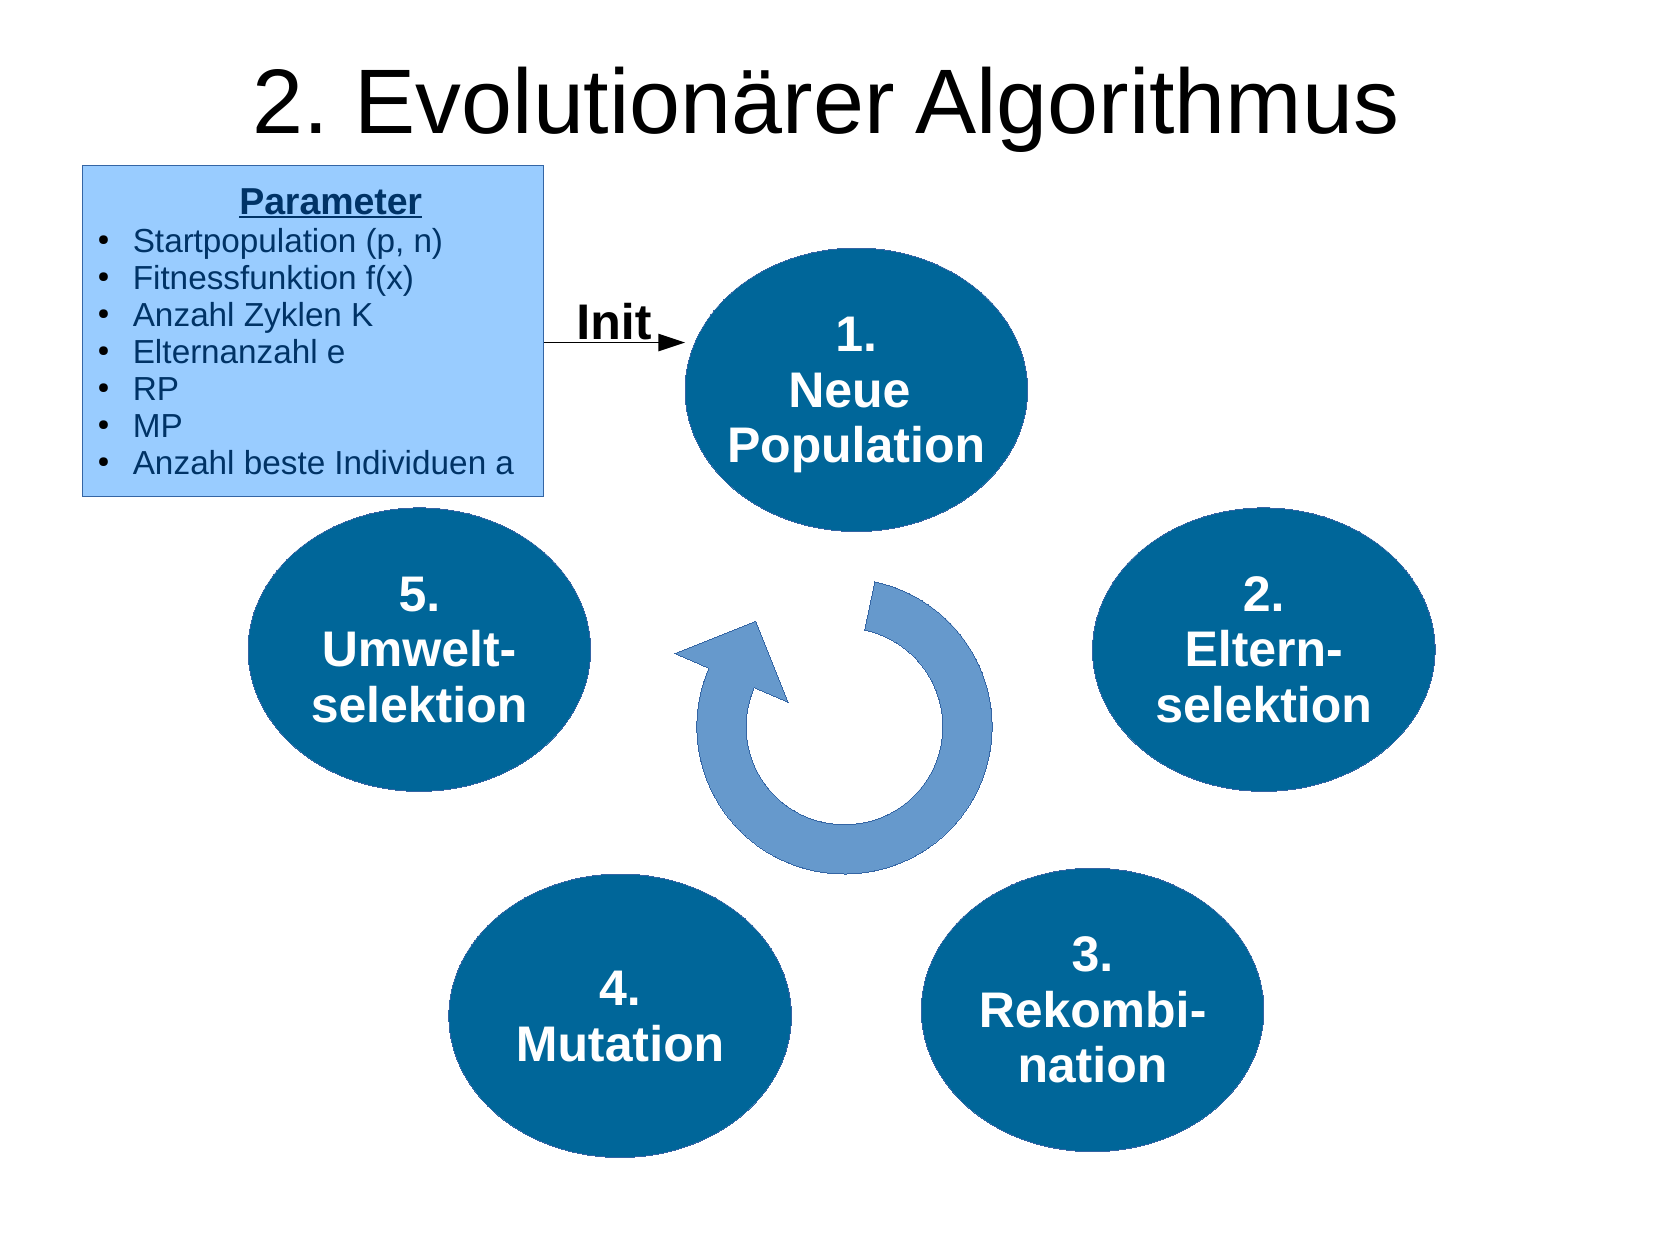

# 2. Evolutionärer Algorithmus
Parameter
Startpopulation (p, n)
Fitnessfunktion f(x)
Anzahl Zyklen K
Elternanzahl e
RP
MP
Anzahl beste Individuen a
1.
Neue
Population
Init
5.
Umwelt-
selektion
2.
Eltern-
selektion
3.
Rekombi-
nation
4.
Mutation